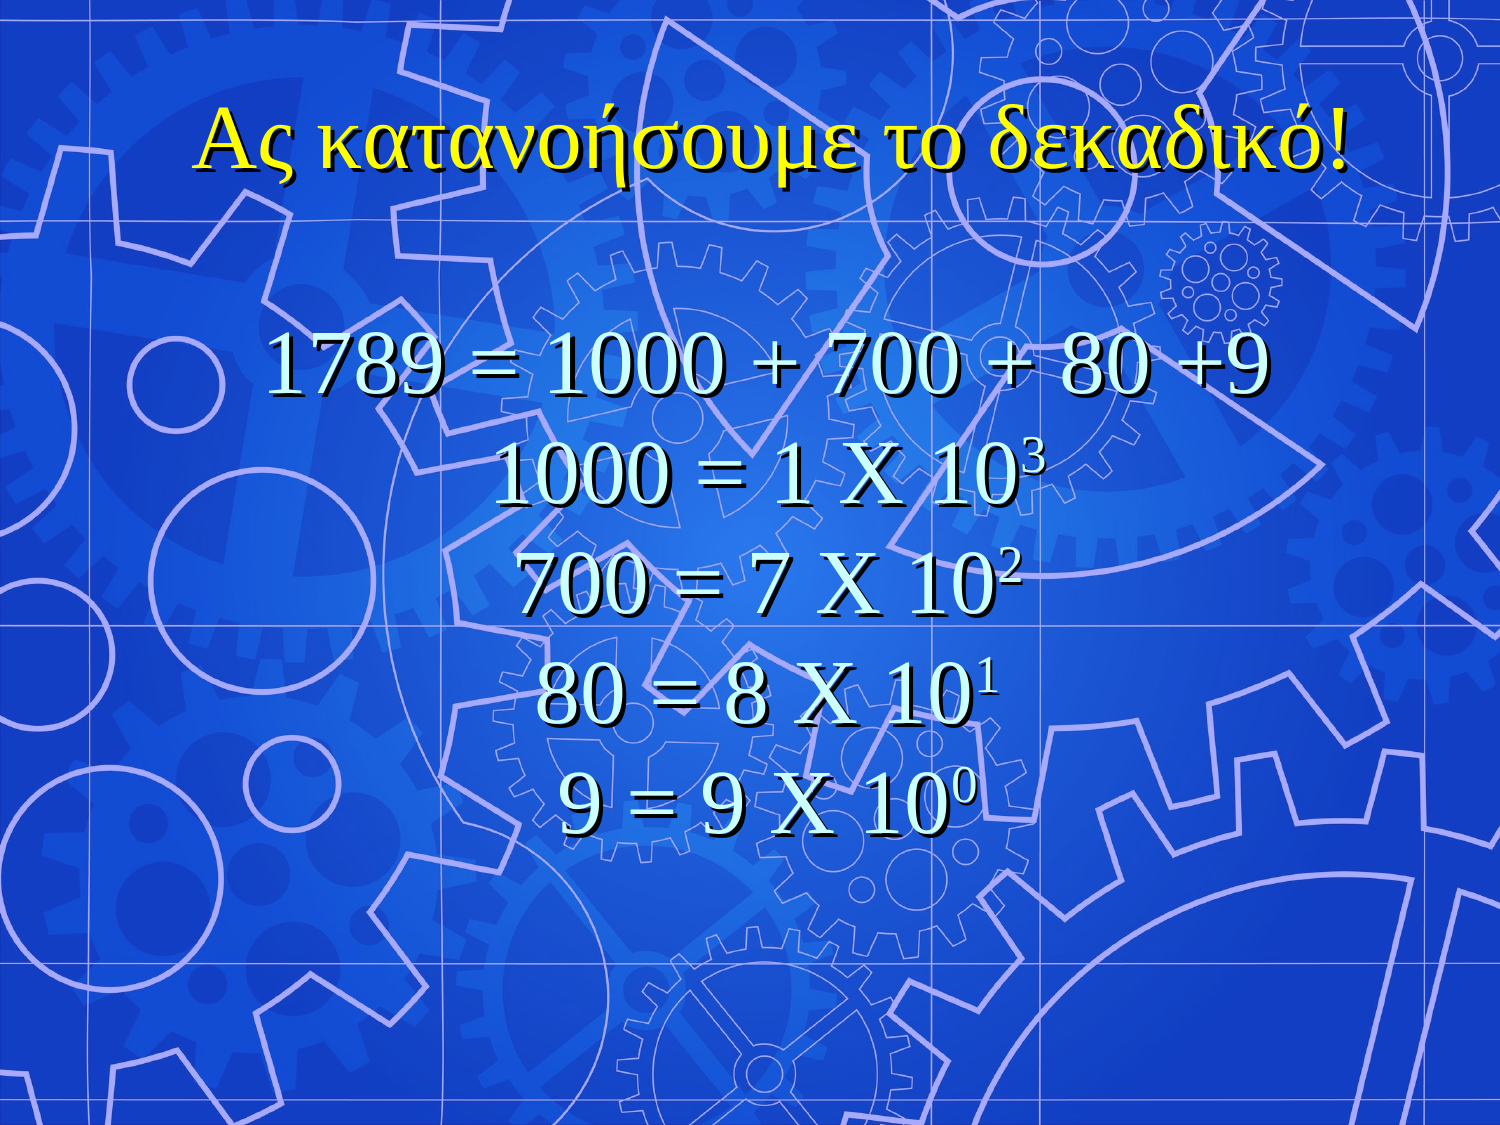

Ας κατανοήσουμε το δεκαδικό!
# 1789 = 1000 + 700 + 80 +9 1000 = 1 Χ 103 700 = 7 Χ 102 80 = 8 Χ 101 9 = 9 Χ 100